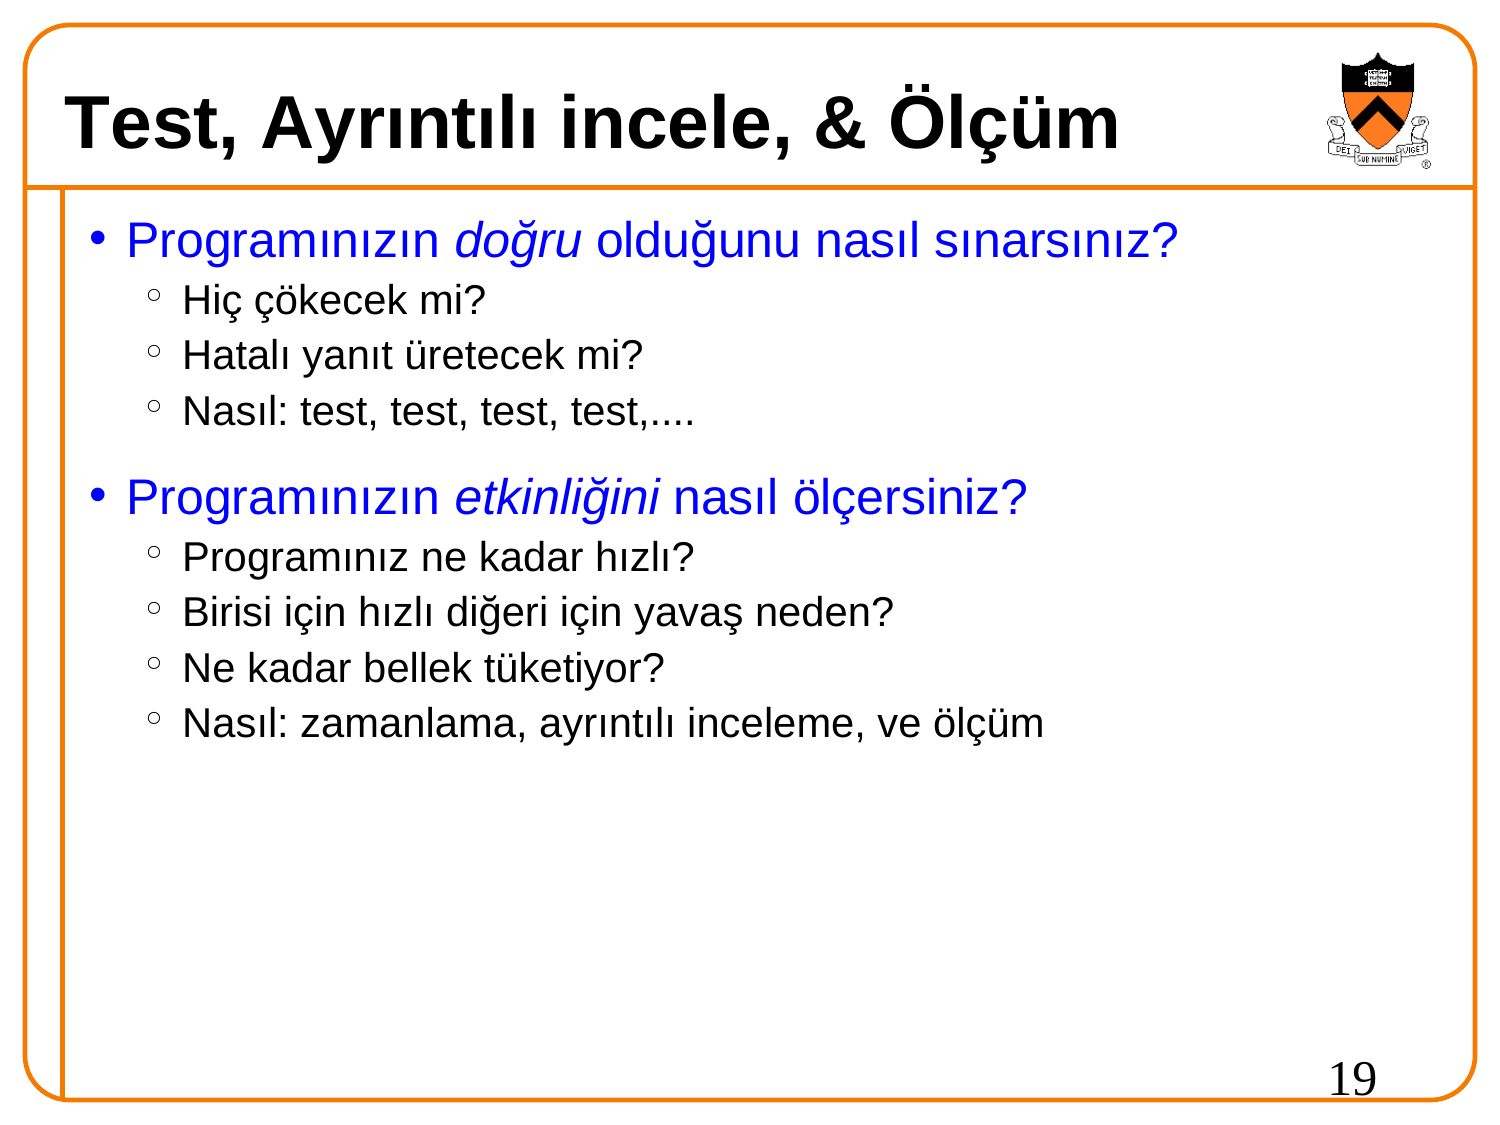

# Test, Ayrıntılı incele, & Ölçüm
Programınızın doğru olduğunu nasıl sınarsınız?
Hiç çökecek mi?
Hatalı yanıt üretecek mi?
Nasıl: test, test, test, test,....
Programınızın etkinliğini nasıl ölçersiniz?
Programınız ne kadar hızlı?
Birisi için hızlı diğeri için yavaş neden?
Ne kadar bellek tüketiyor?
Nasıl: zamanlama, ayrıntılı inceleme, ve ölçüm
19